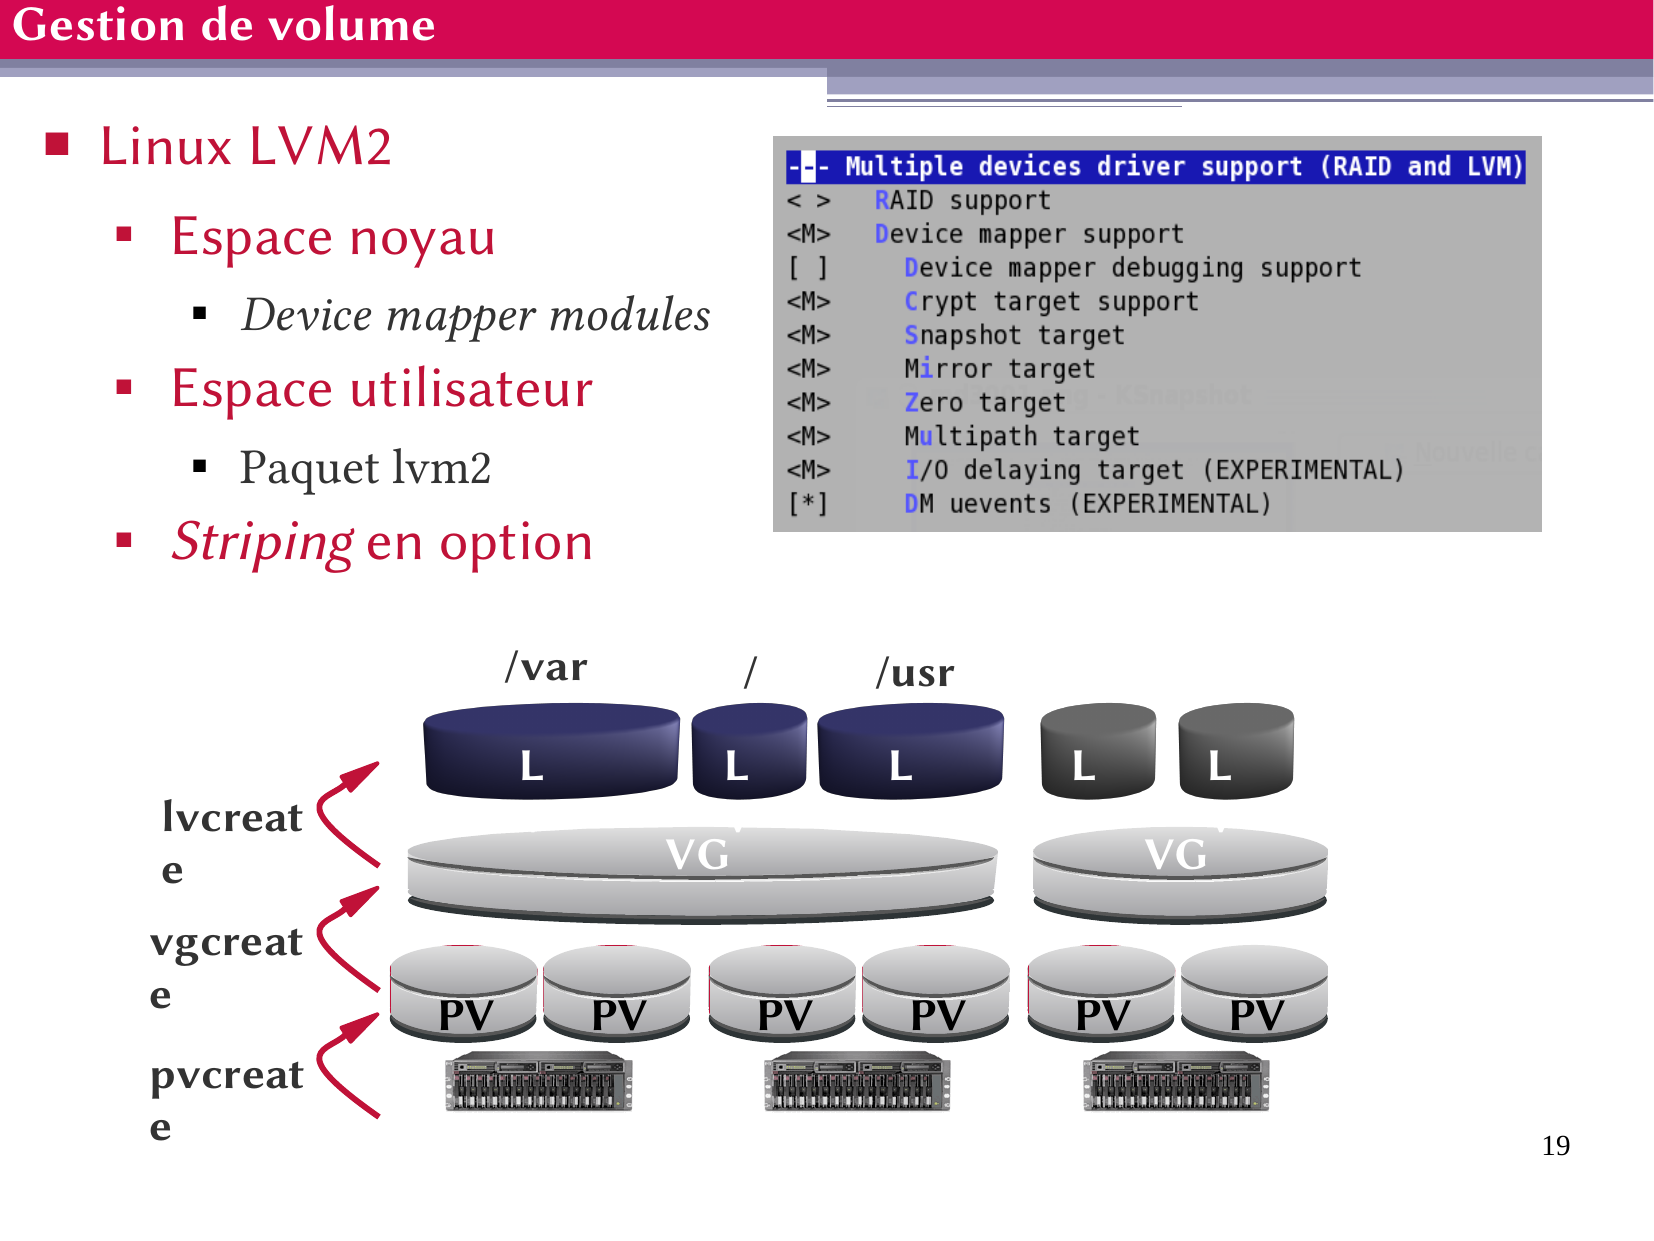

# Gestion de volume
Linux LVM2
Espace noyau
Device mapper modules
Espace utilisateur
Paquet lvm2
Striping en option
/var
/
/usr
LV
LV
LV
LV
LV
lvcreate
VG
VG
vgcreate
PV
PV
PV
PV
PV
PV
pvcreate
19